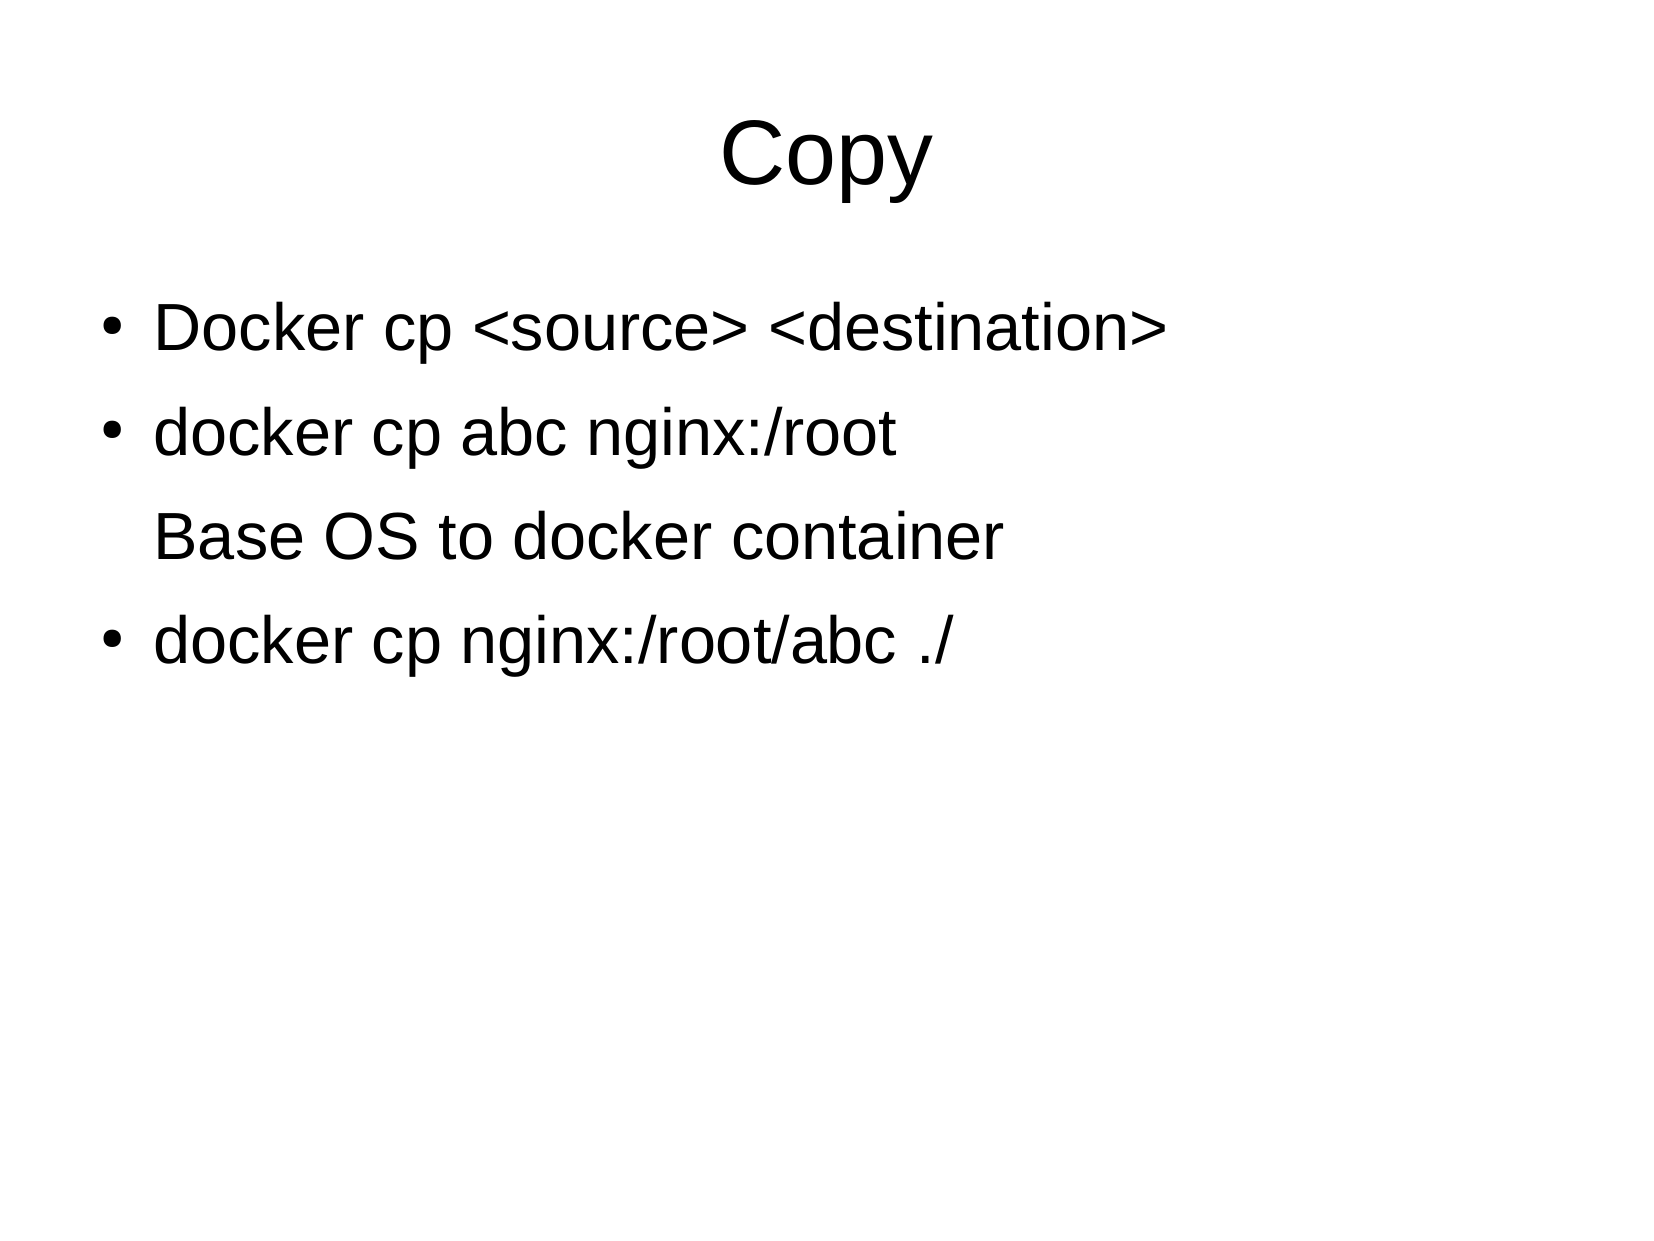

# Copy
Docker cp <source> <destination>
docker cp abc nginx:/root
Base OS to docker container
docker cp nginx:/root/abc ./